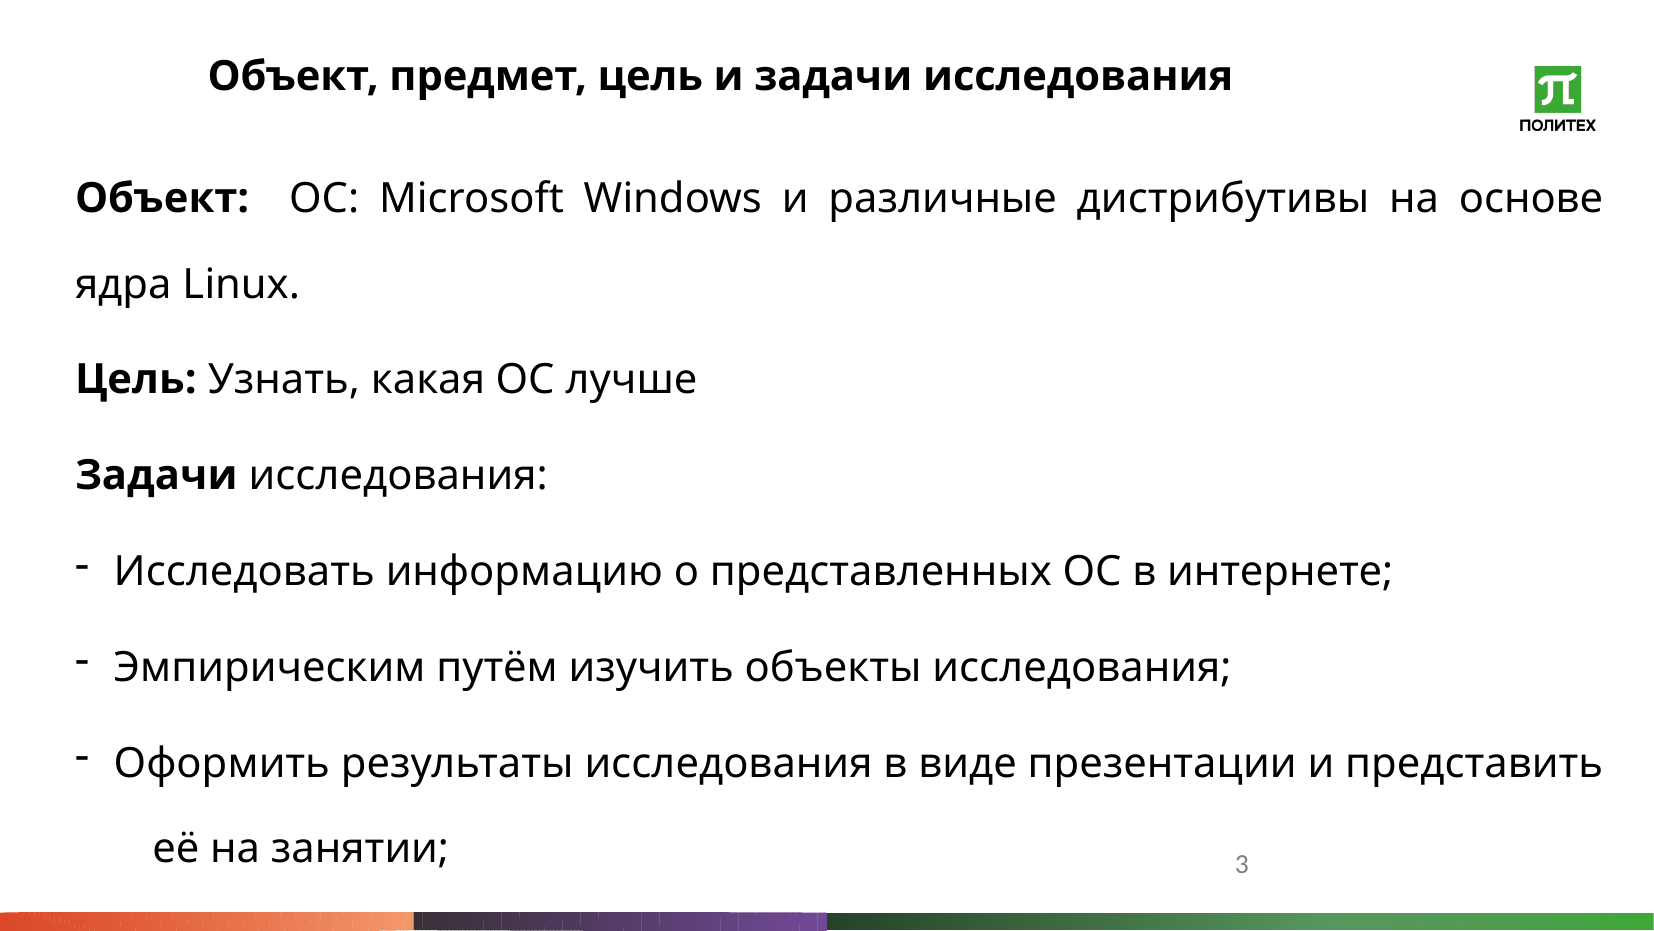

# Объект, предмет, цель и задачи исследования
Объект: ОС: Microsoft Windows и различные дистрибутивы на основе ядра Linux.
Цель: Узнать, какая ОС лучше
Задачи исследования:
Исследовать информацию о представленных ОС в интернете;
Эмпирическим путём изучить объекты исследования;
Оформить результаты исследования в виде презентации и представить её на занятии;